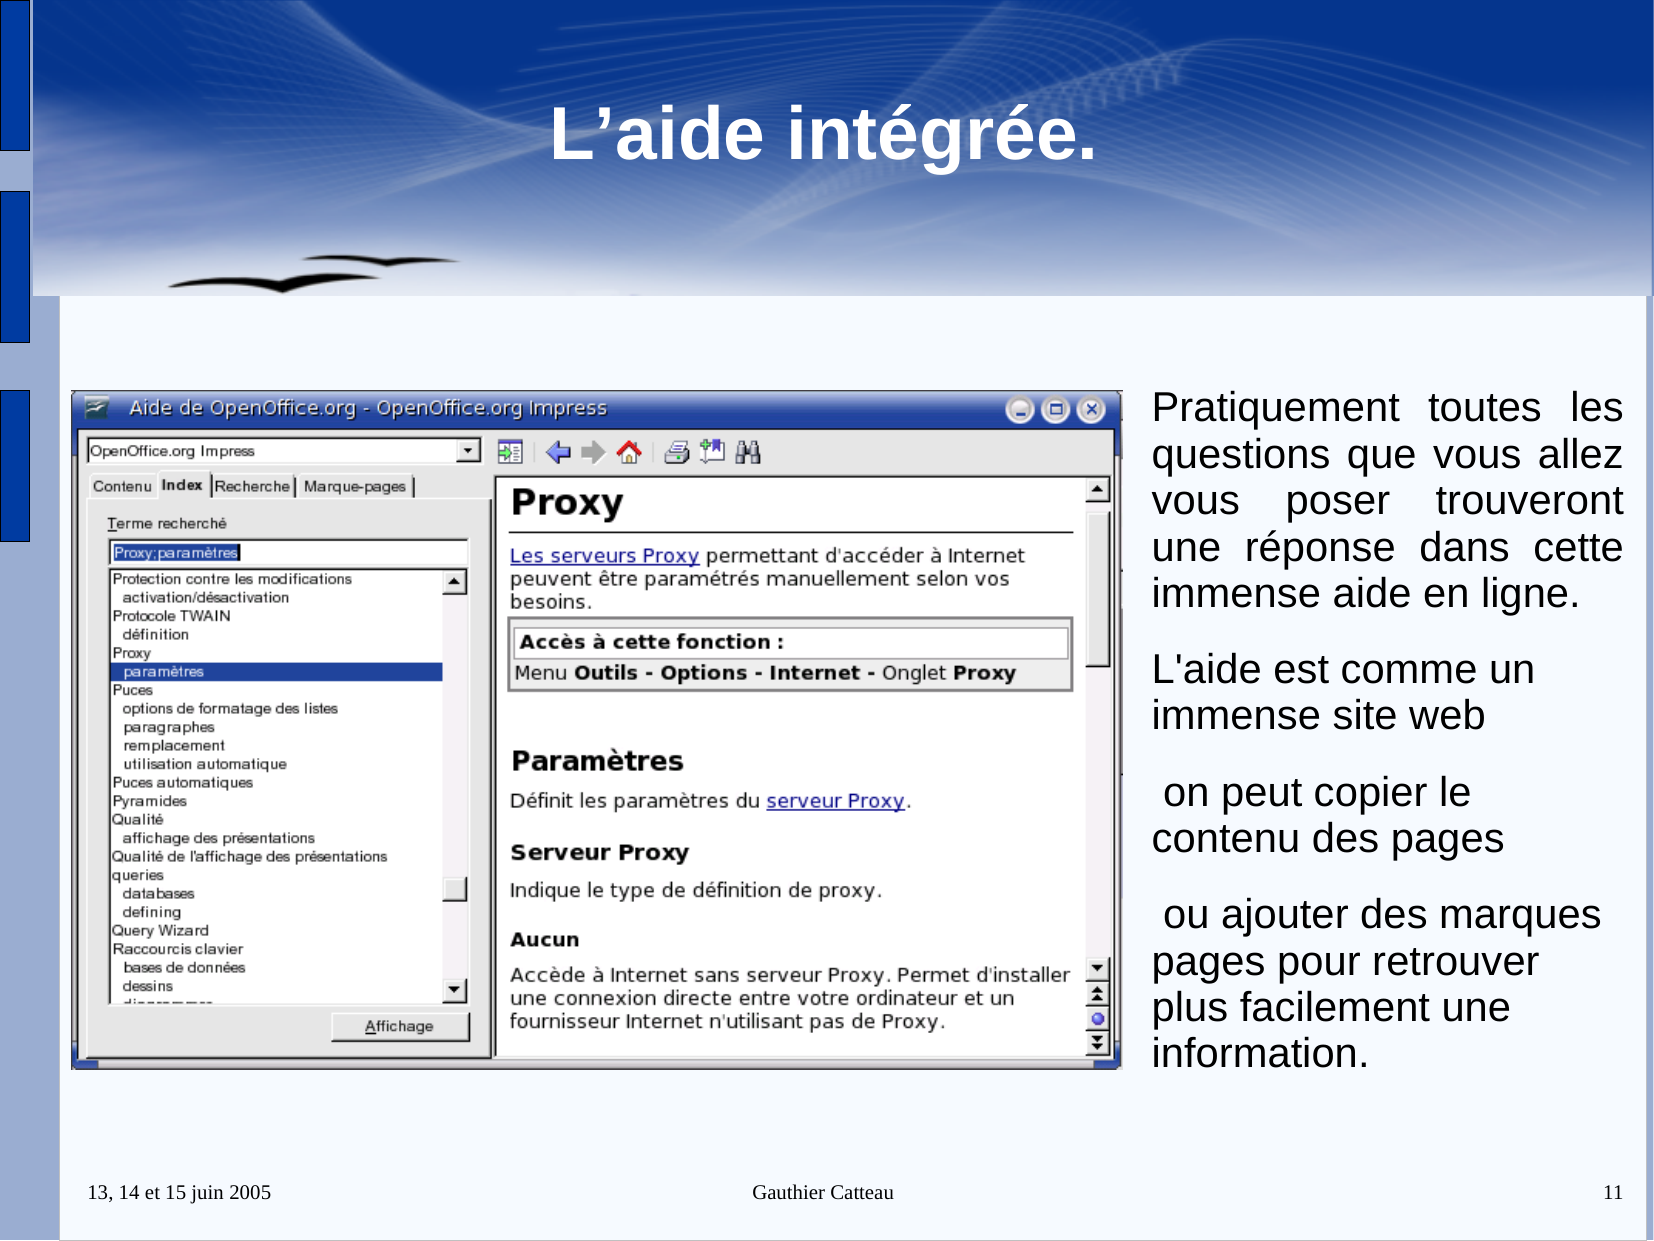

# L’aide intégrée.
Pratiquement toutes les questions que vous allez vous poser trouveront une réponse dans cette immense aide en ligne.
L'aide est comme un immense site web
 on peut copier le contenu des pages
 ou ajouter des marques pages pour retrouver plus facilement une information.
Gauthier Catteau